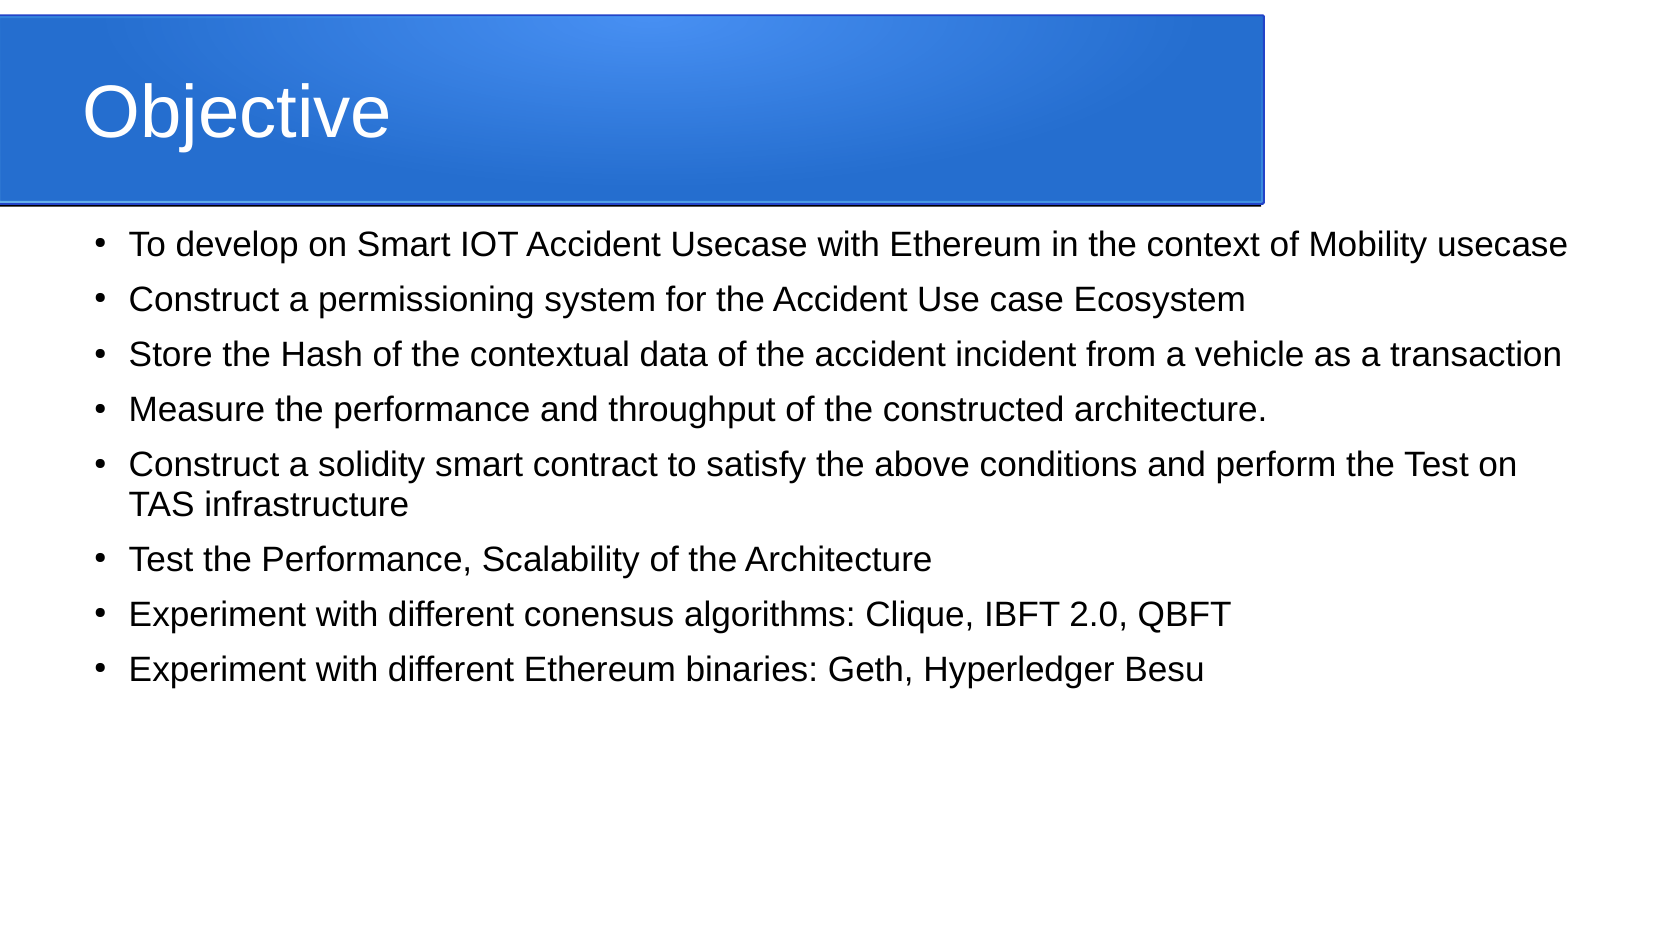

# Objective
To develop on Smart IOT Accident Usecase with Ethereum in the context of Mobility usecase
Construct a permissioning system for the Accident Use case Ecosystem
Store the Hash of the contextual data of the accident incident from a vehicle as a transaction
Measure the performance and throughput of the constructed architecture.
Construct a solidity smart contract to satisfy the above conditions and perform the Test on TAS infrastructure
Test the Performance, Scalability of the Architecture
Experiment with different conensus algorithms: Clique, IBFT 2.0, QBFT
Experiment with different Ethereum binaries: Geth, Hyperledger Besu